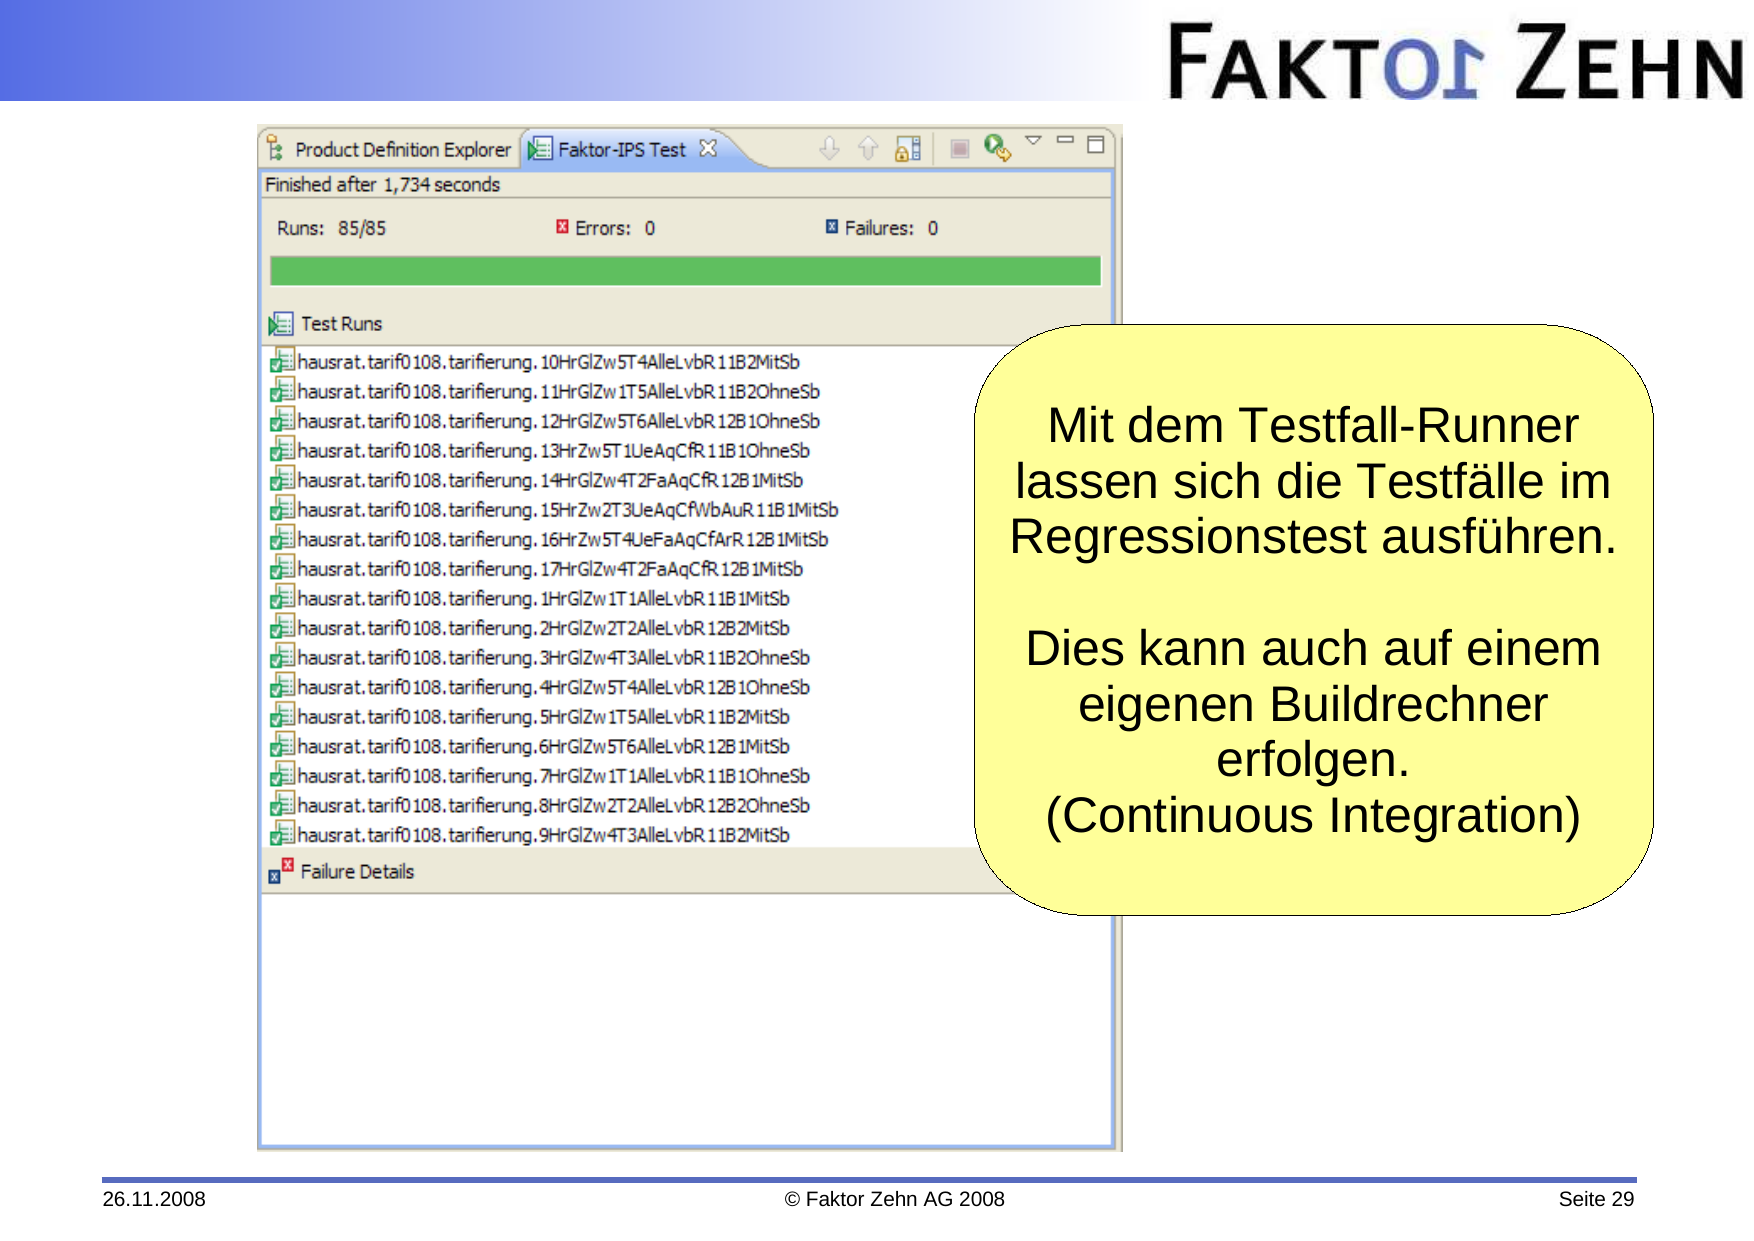

Mit dem Testfall-Runner lassen sich die Testfälle im Regressionstest ausführen.
Dies kann auch auf einem eigenen Buildrechner erfolgen.
(Continuous Integration)